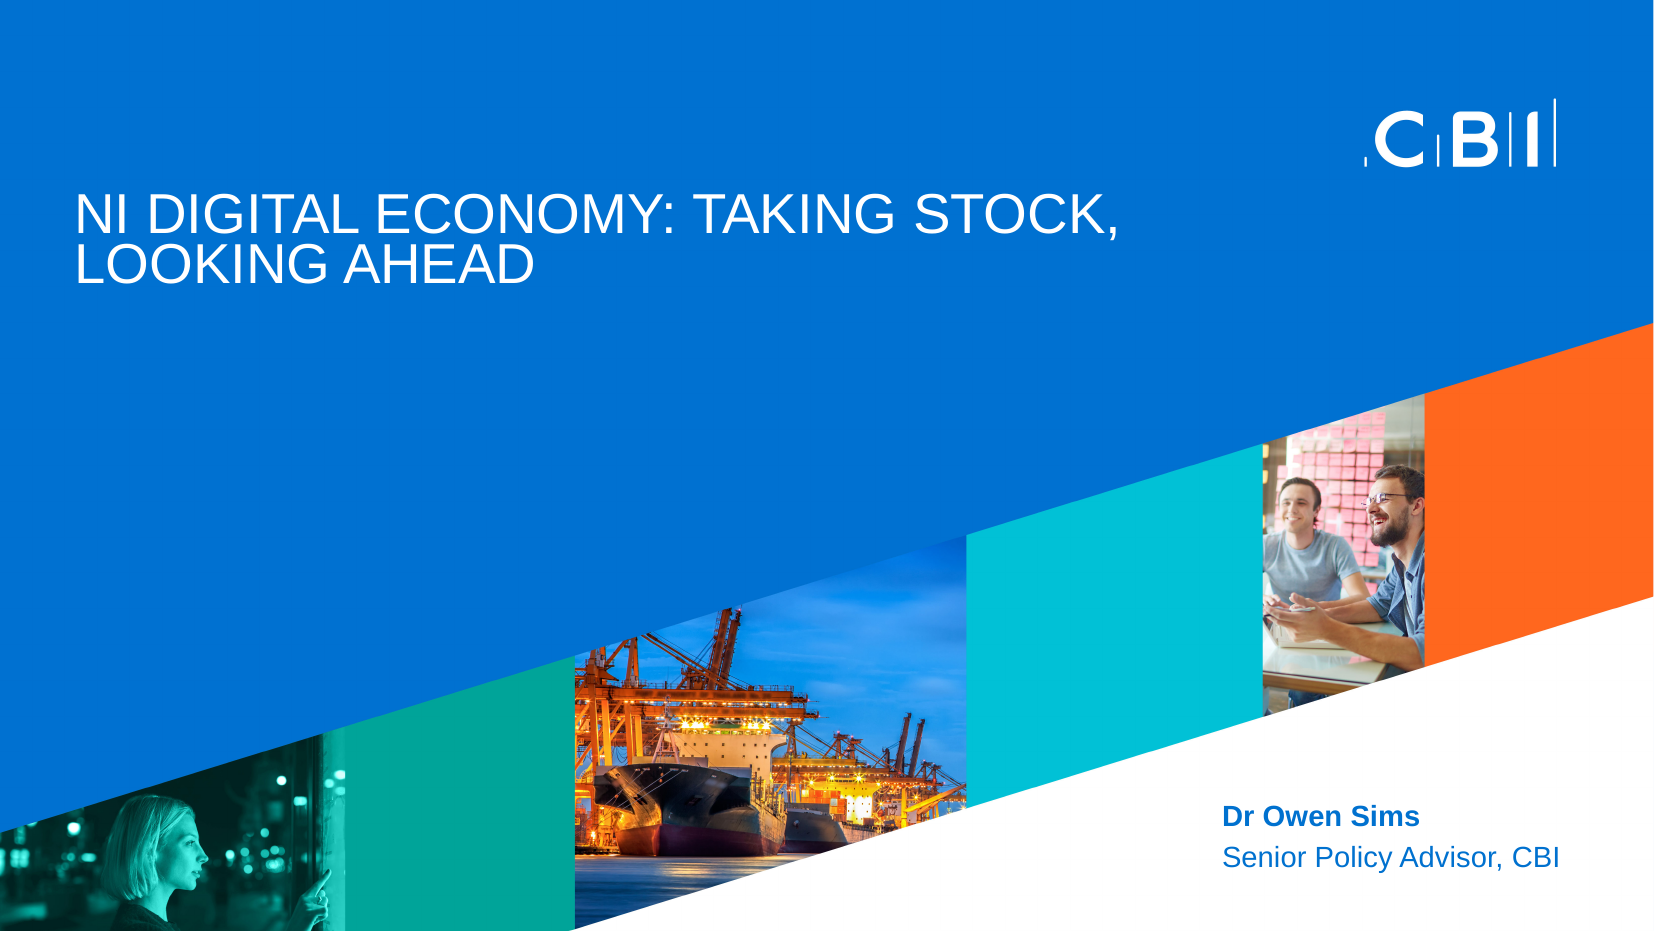

# NI Digital Economy: Taking Stock, Looking Ahead
Dr Owen Sims
Senior Policy Advisor, CBI